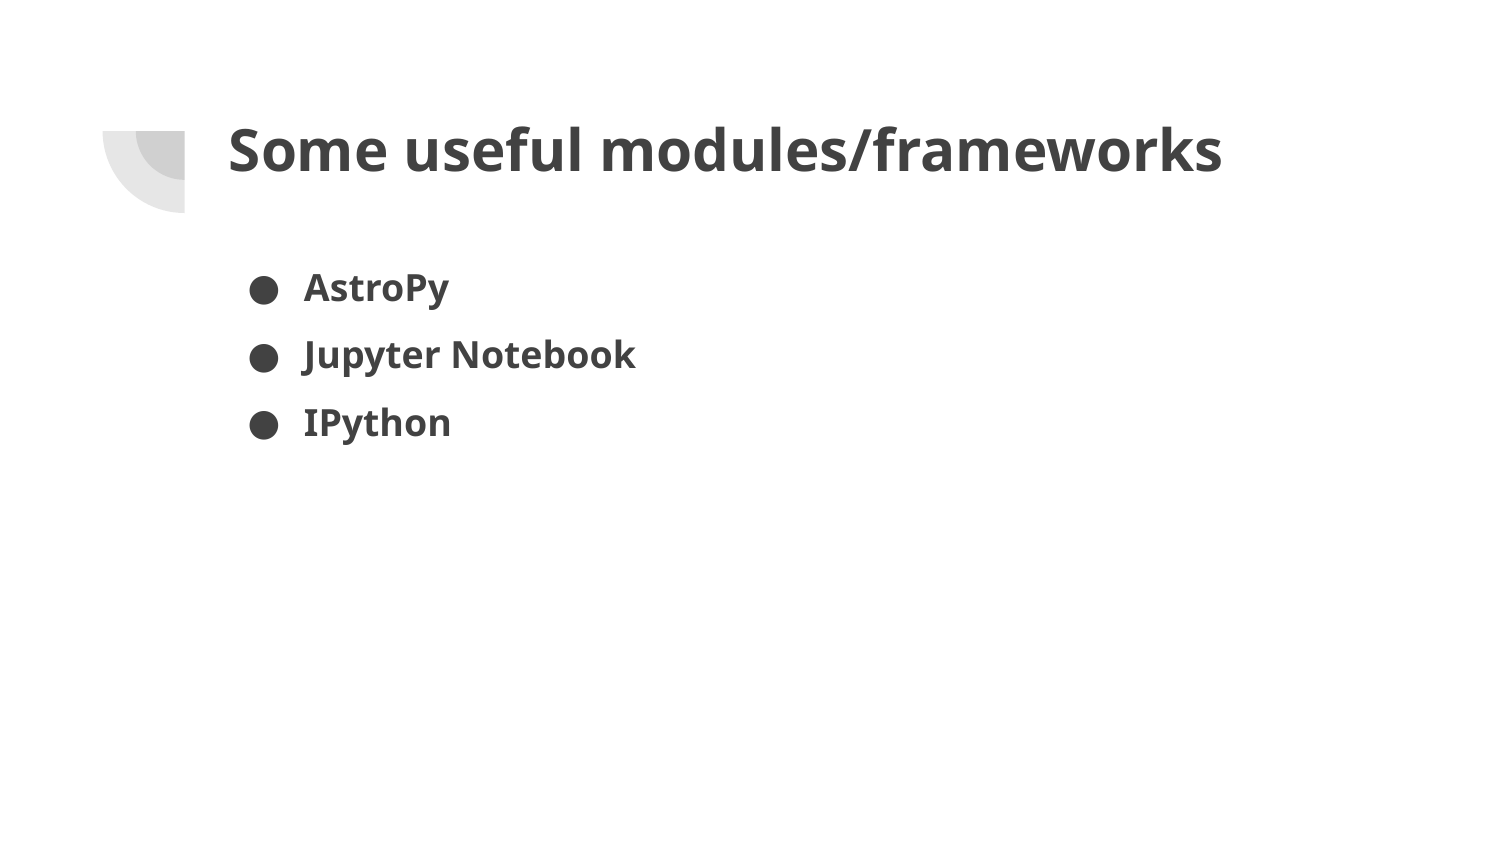

# Some useful modules/frameworks
AstroPy
Jupyter Notebook
IPython